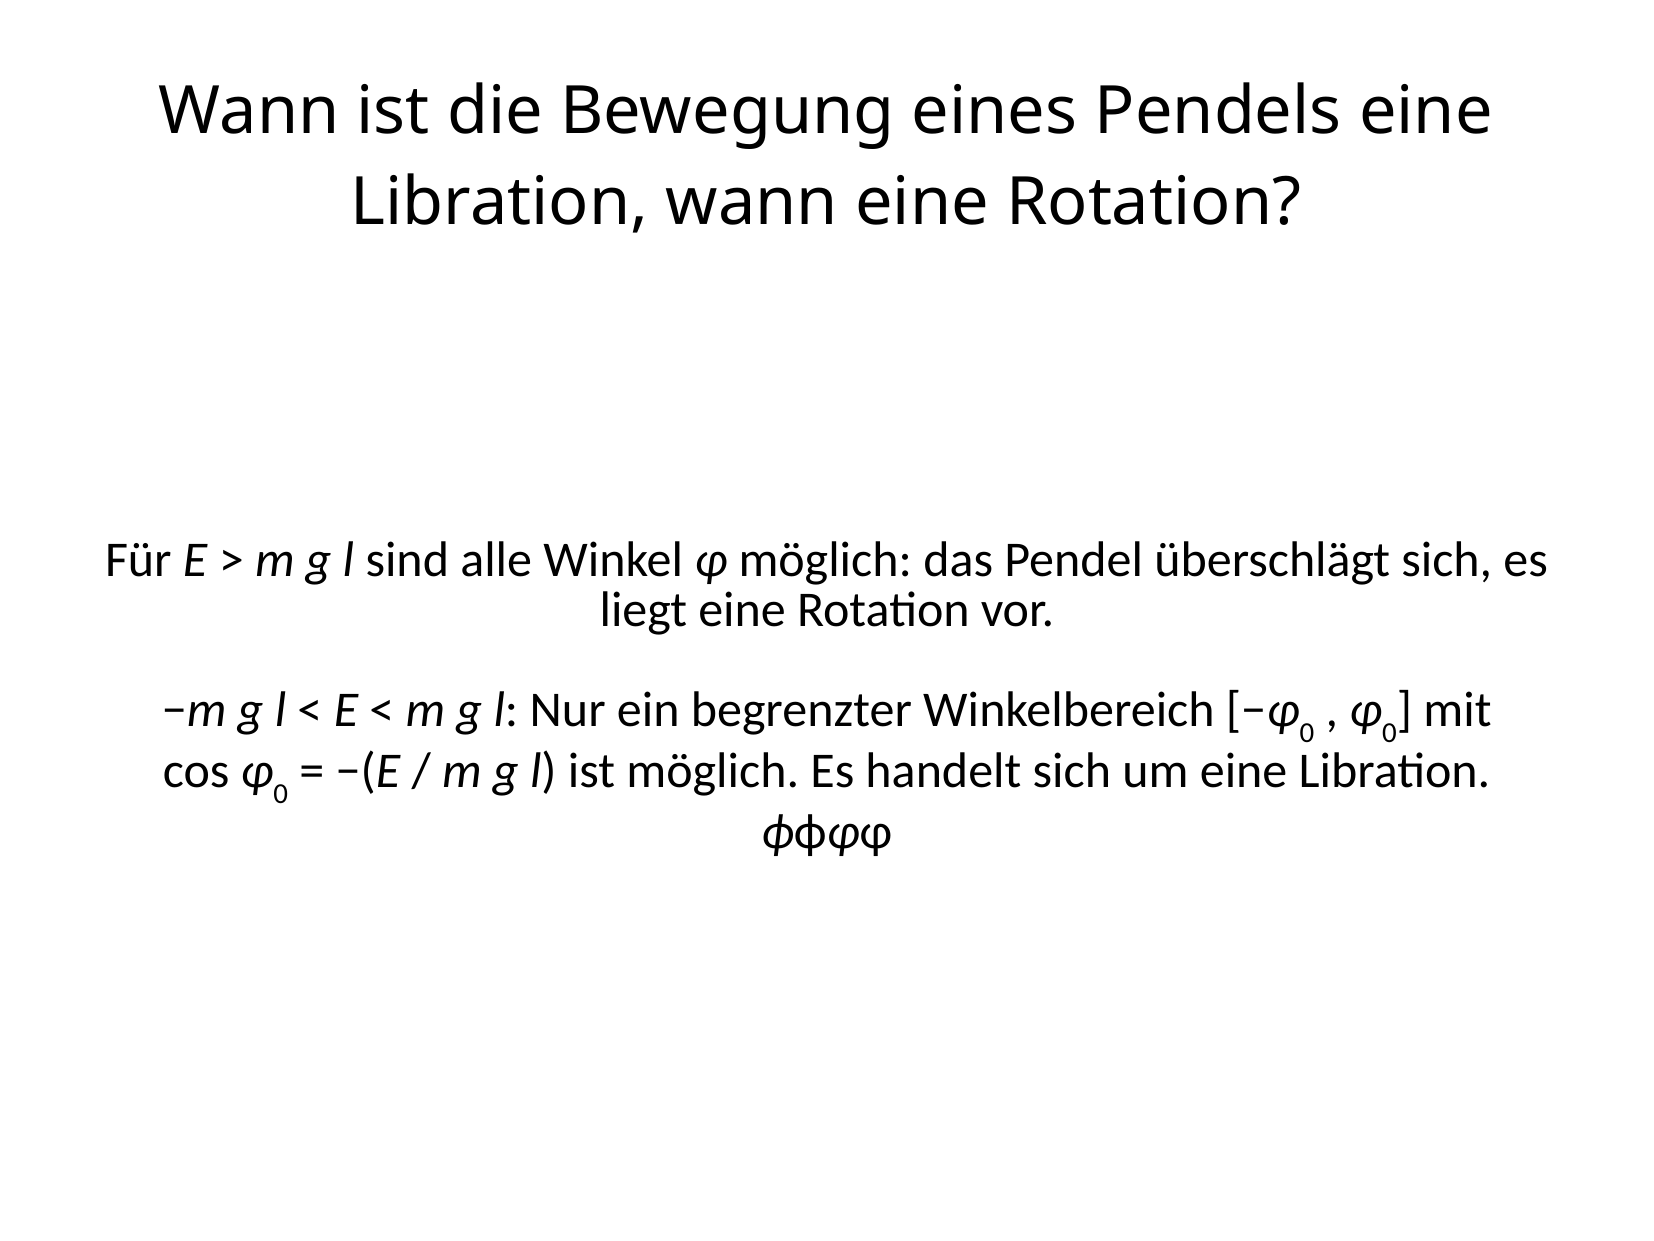

# Wann ist die Bewegung eines Pendels eine Libration, wann eine Rotation?
Für E > m g l sind alle Winkel φ möglich: das Pendel überschlägt sich, es liegt eine Rotation vor.
−m g l < E < m g l: Nur ein begrenzter Winkelbereich [−φ0 , φ0] mit cos φ0 = −(E / m g l) ist möglich. Es handelt sich um eine Libration.
ϕϕφφ